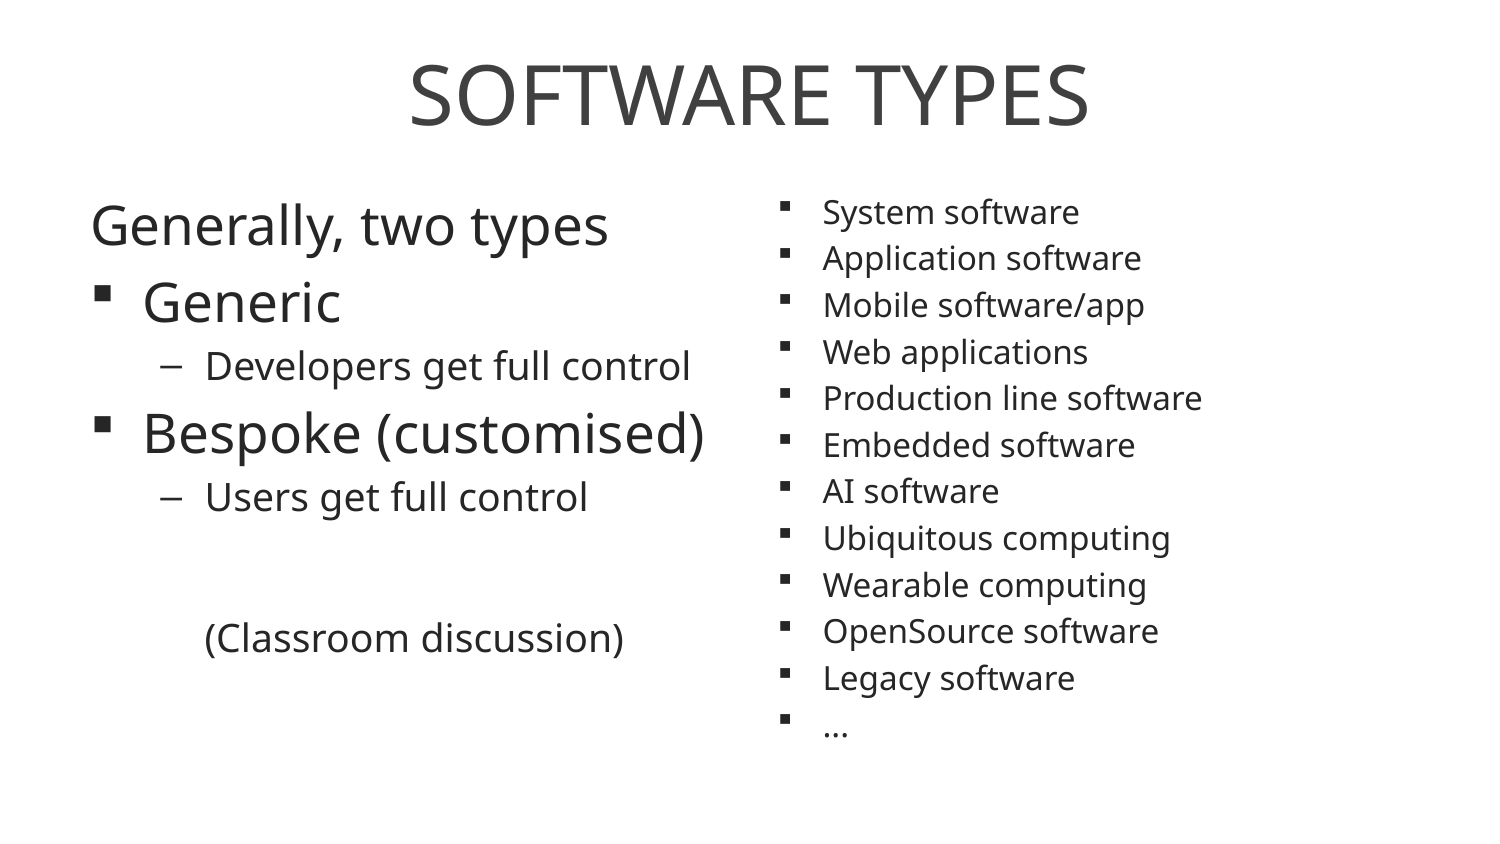

# Software types
Generally, two types
Generic
Developers get full control
Bespoke (customised)
Users get full control
(Classroom discussion)
System software
Application software
Mobile software/app
Web applications
Production line software
Embedded software
AI software
Ubiquitous computing
Wearable computing
OpenSource software
Legacy software
...